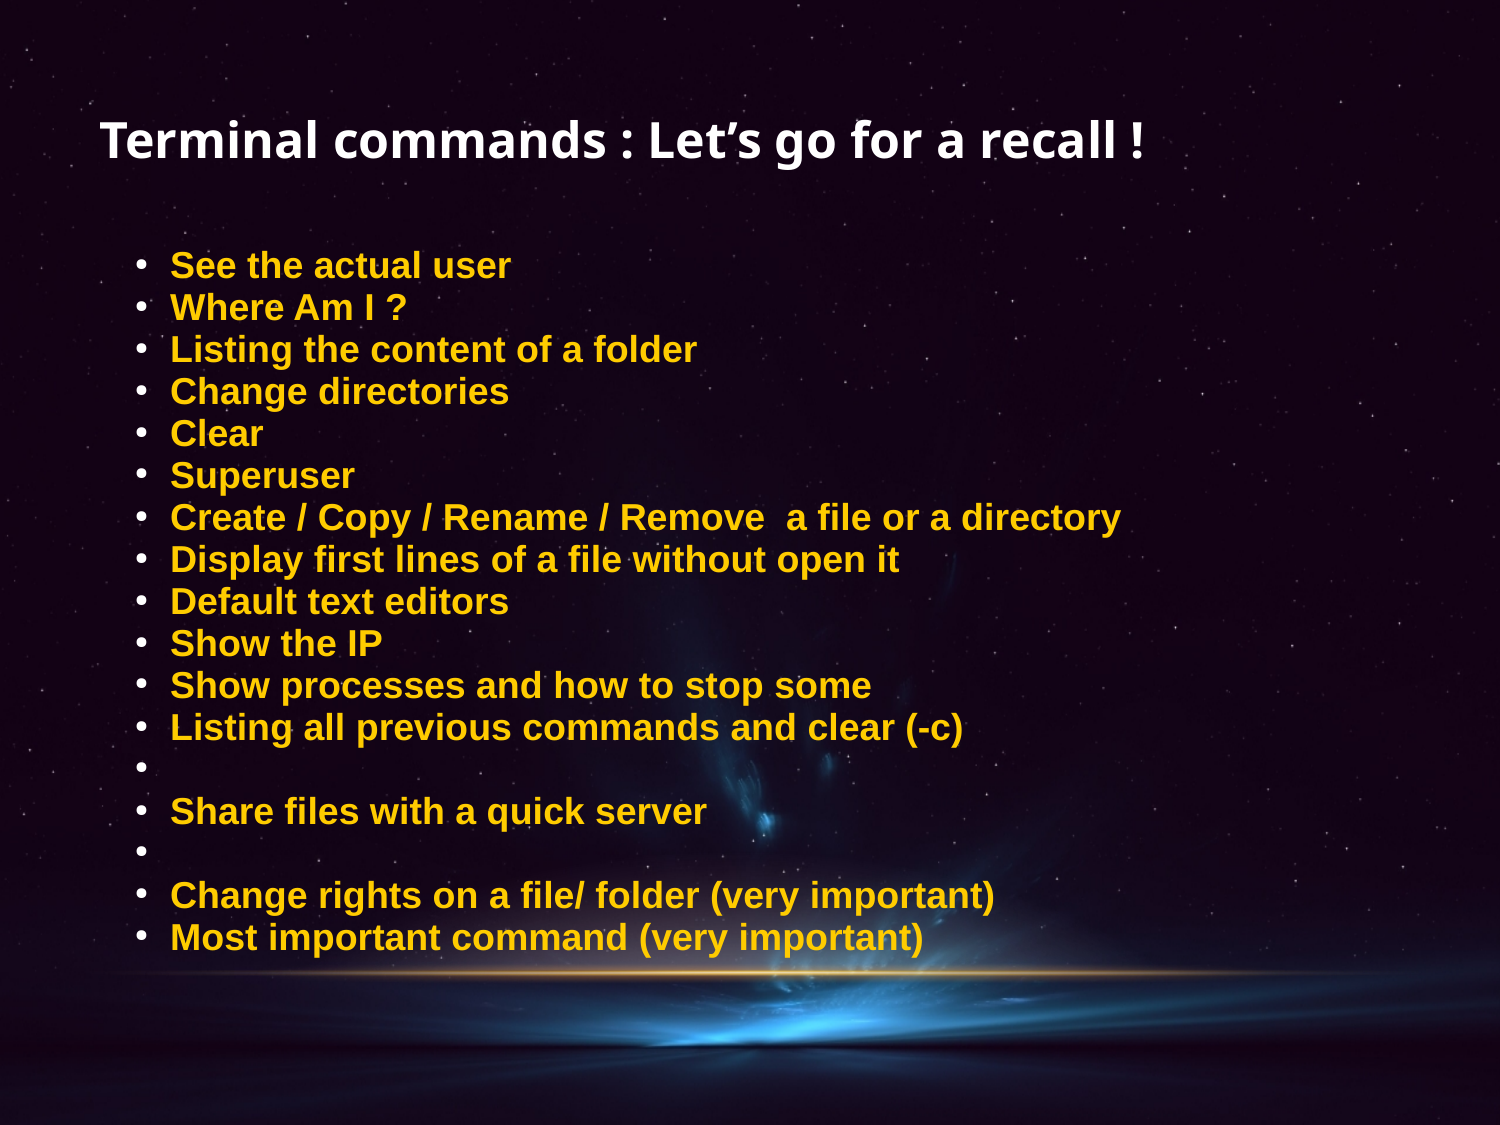

# Terminal commands : Let’s go for a recall !
See the actual user
Where Am I ?
Listing the content of a folder
Change directories
Clear
Superuser
Create / Copy / Rename / Remove a file or a directory
Display first lines of a file without open it
Default text editors
Show the IP
Show processes and how to stop some
Listing all previous commands and clear (-c)
Share files with a quick server
Change rights on a file/ folder (very important)
Most important command (very important)